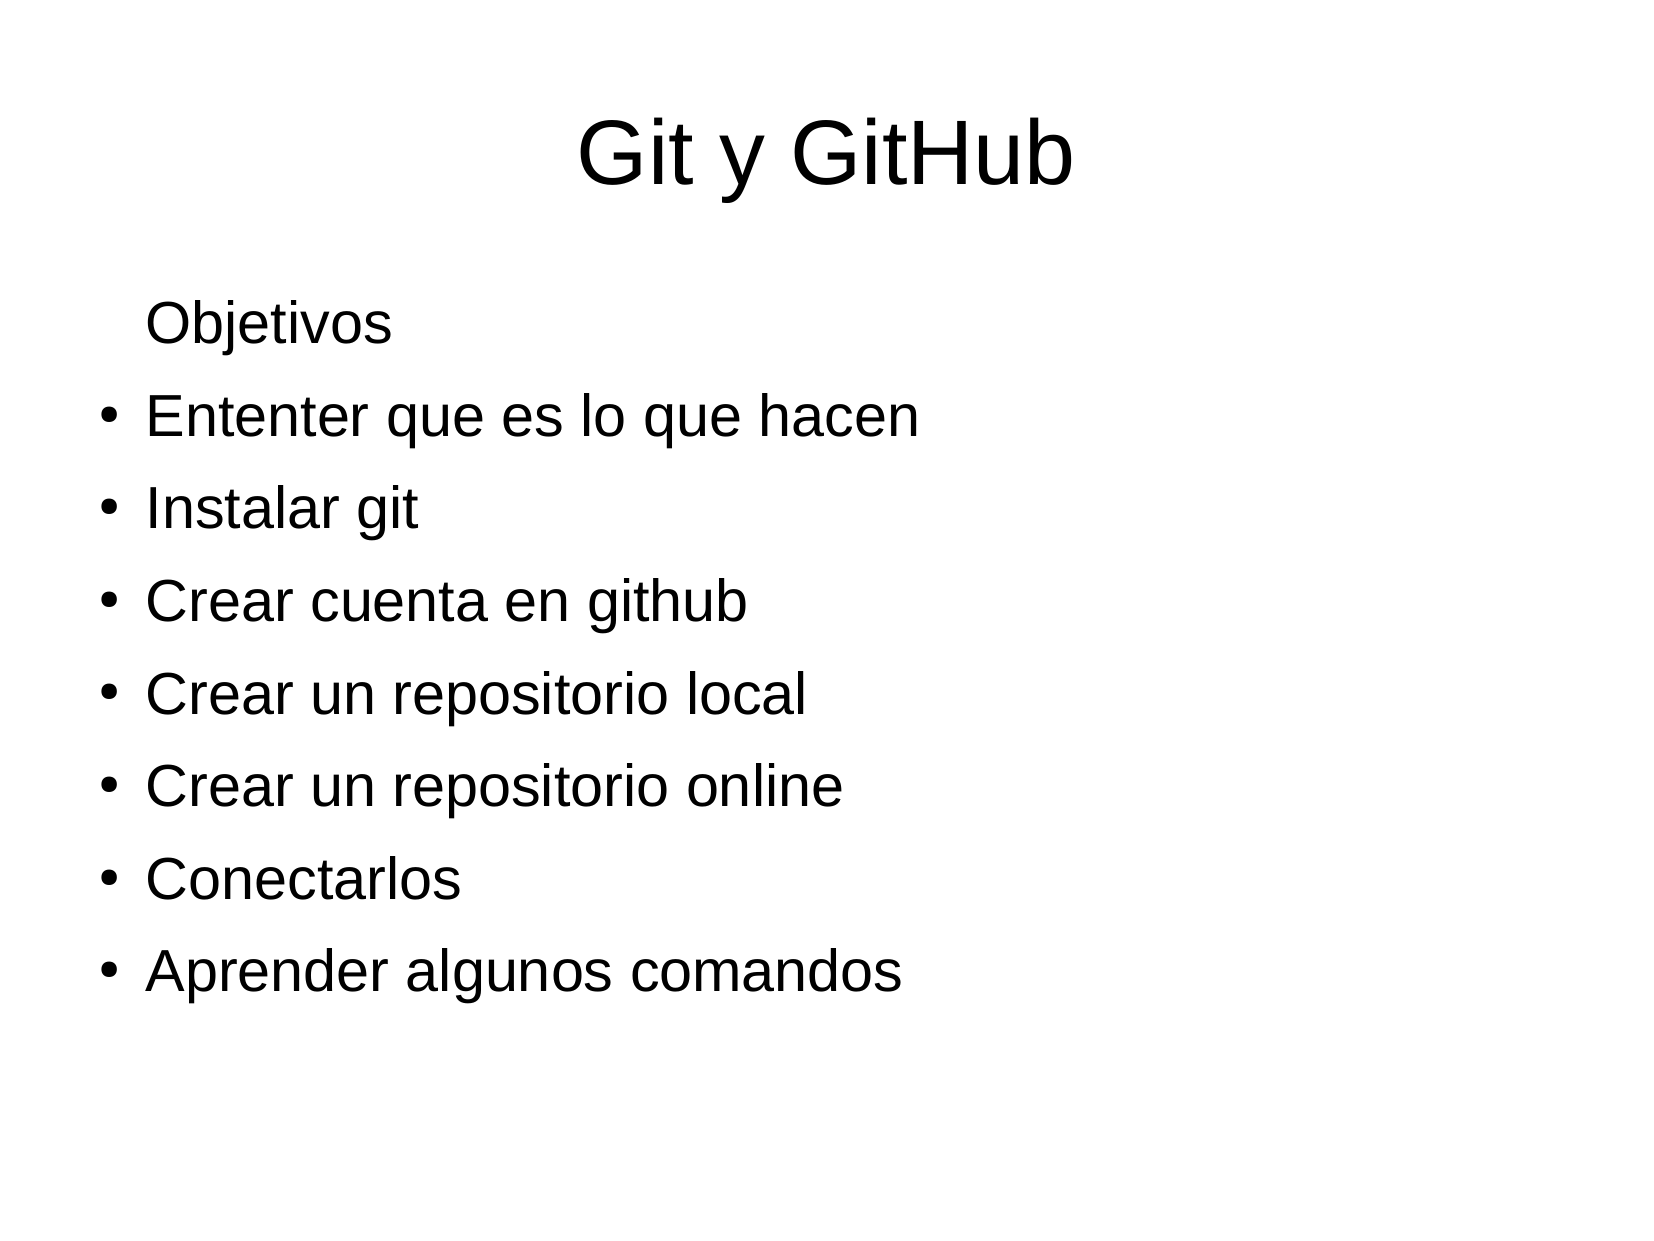

# Git y GitHub
Objetivos
Ententer que es lo que hacen
Instalar git
Crear cuenta en github
Crear un repositorio local
Crear un repositorio online
Conectarlos
Aprender algunos comandos